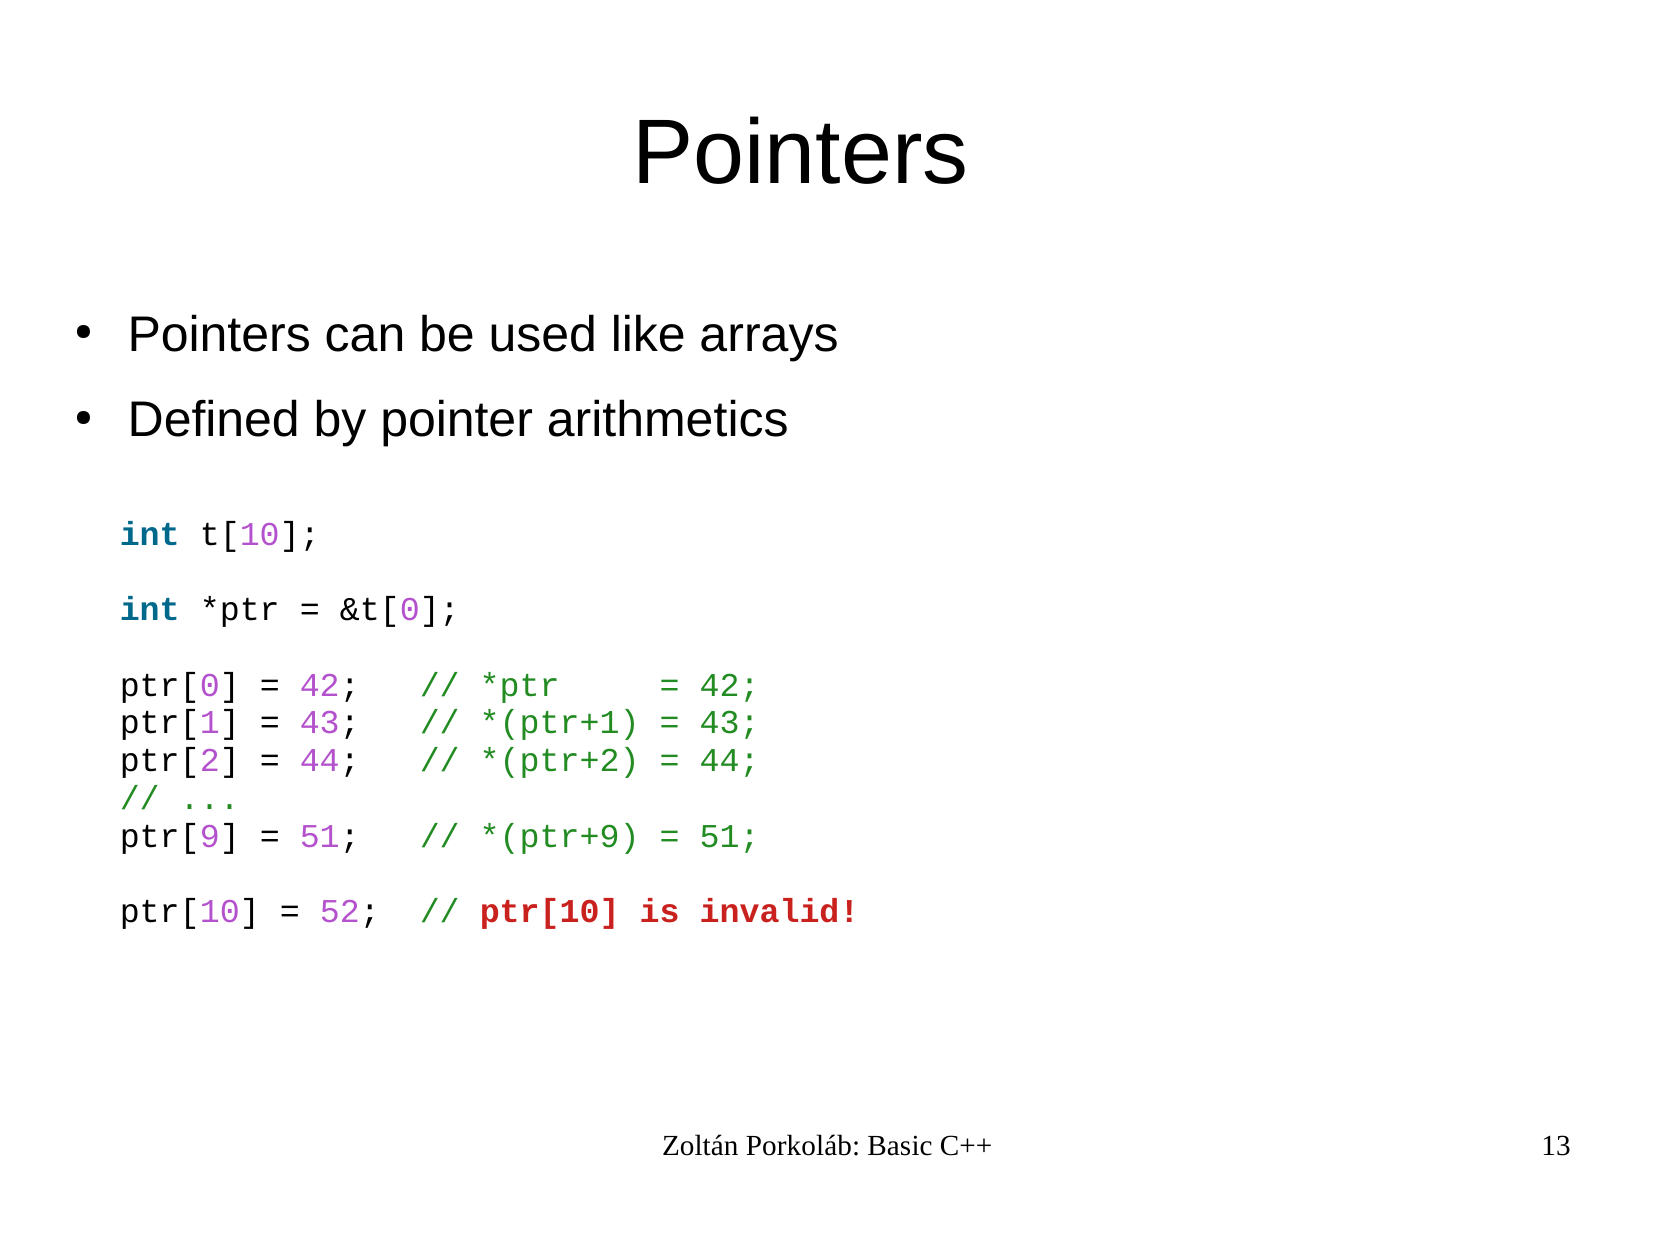

# Pointers
Pointers can be used like arrays
Defined by pointer arithmetics
int t[10];
int *ptr = &t[0];
ptr[0] = 42; // *ptr = 42;
ptr[1] = 43; // *(ptr+1) = 43;
ptr[2] = 44; // *(ptr+2) = 44;
// ...
ptr[9] = 51; // *(ptr+9) = 51;
ptr[10] = 52; // ptr[10] is invalid!
Zoltán Porkoláb: Basic C++
13